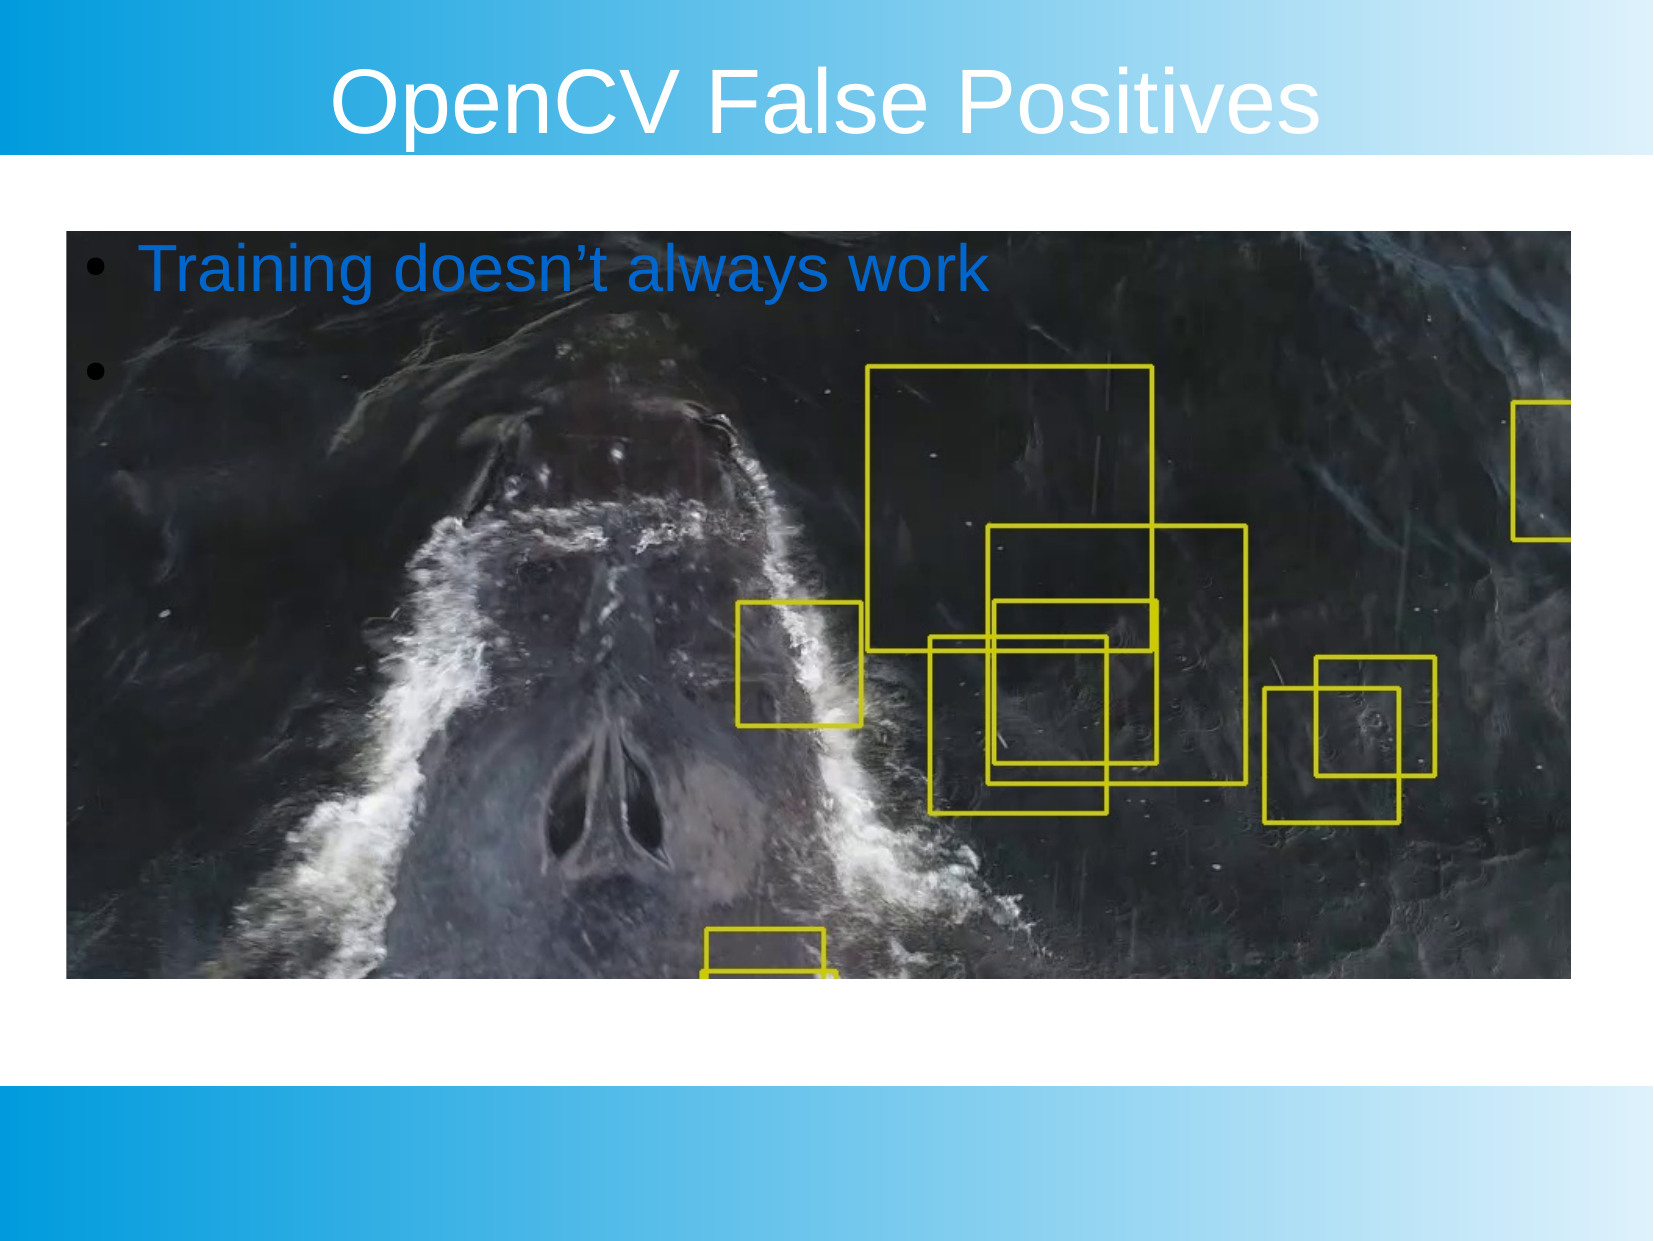

# OpenCV False Positives
Training doesn’t always work